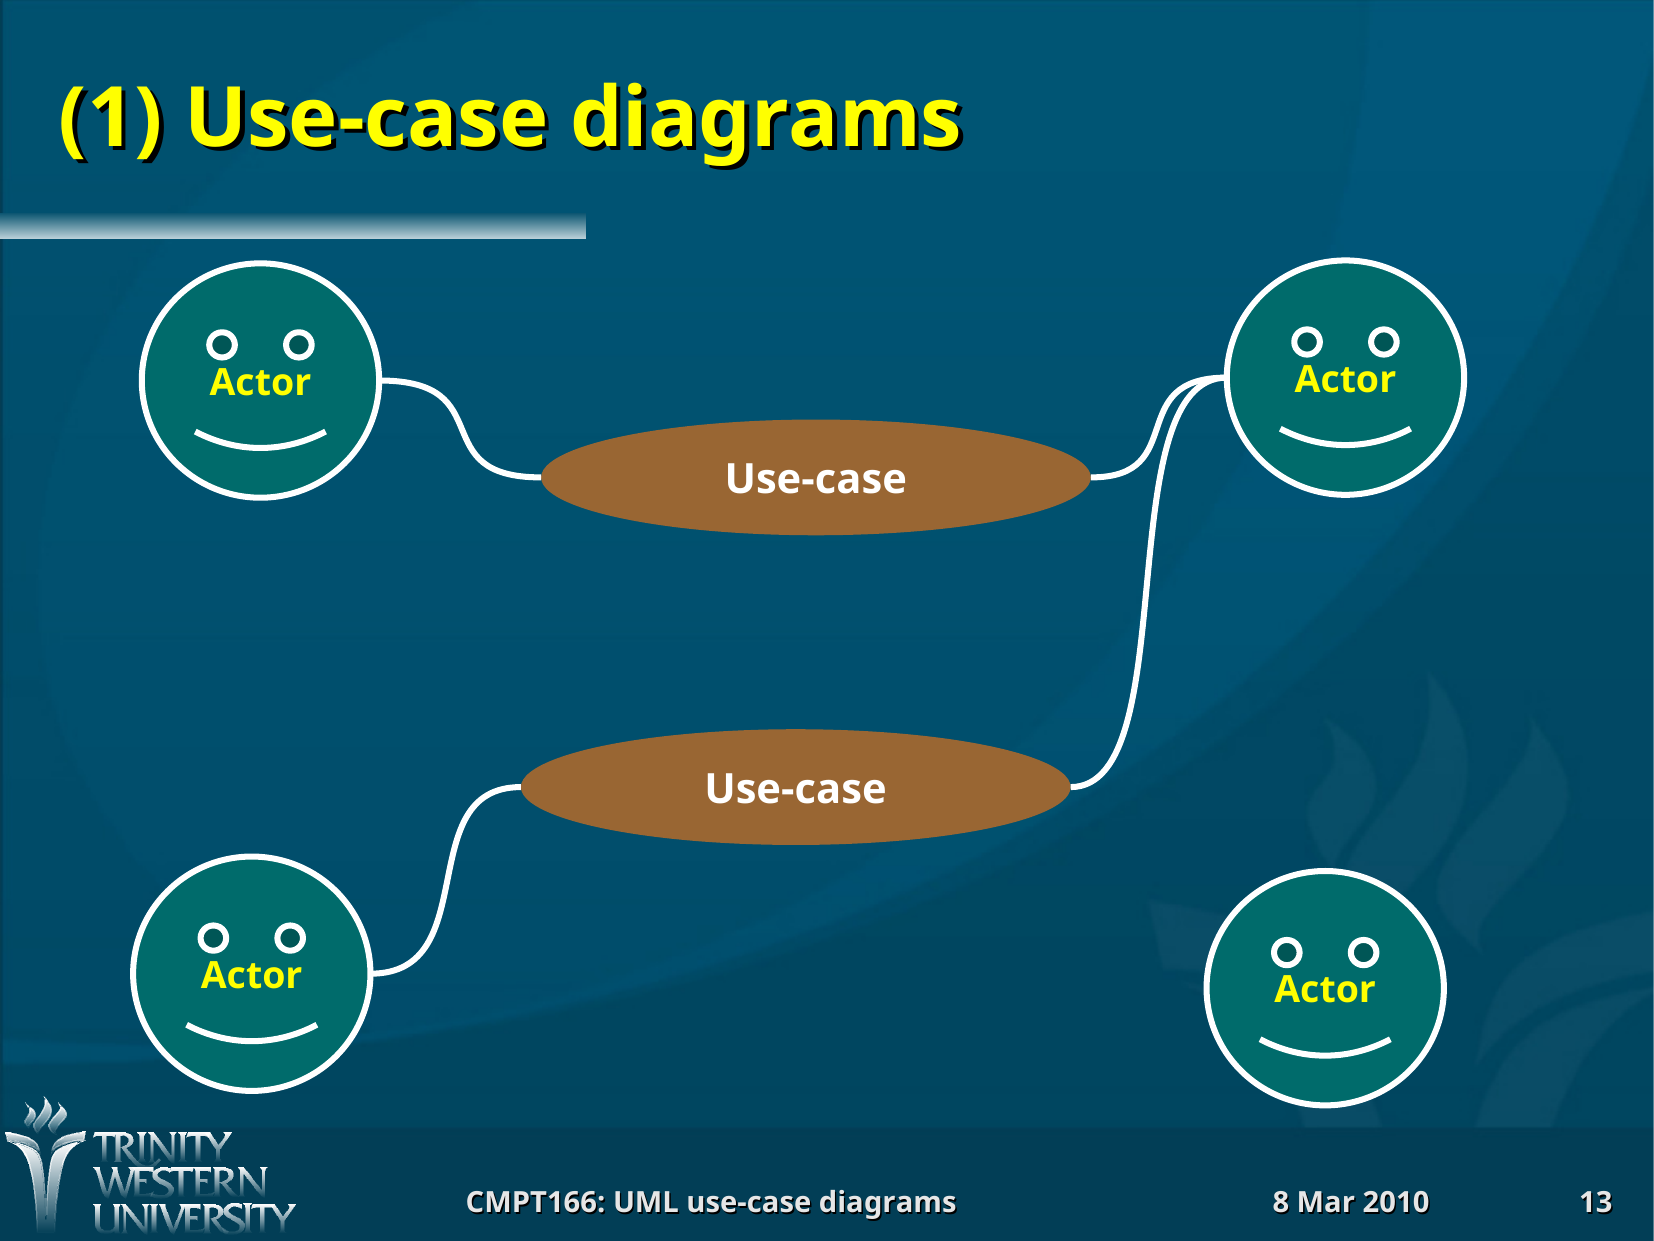

# (1) Use-case diagrams
Actor
Actor
Use-case
Use-case
Actor
Actor
CMPT166: UML use-case diagrams
8 Mar 2010
13